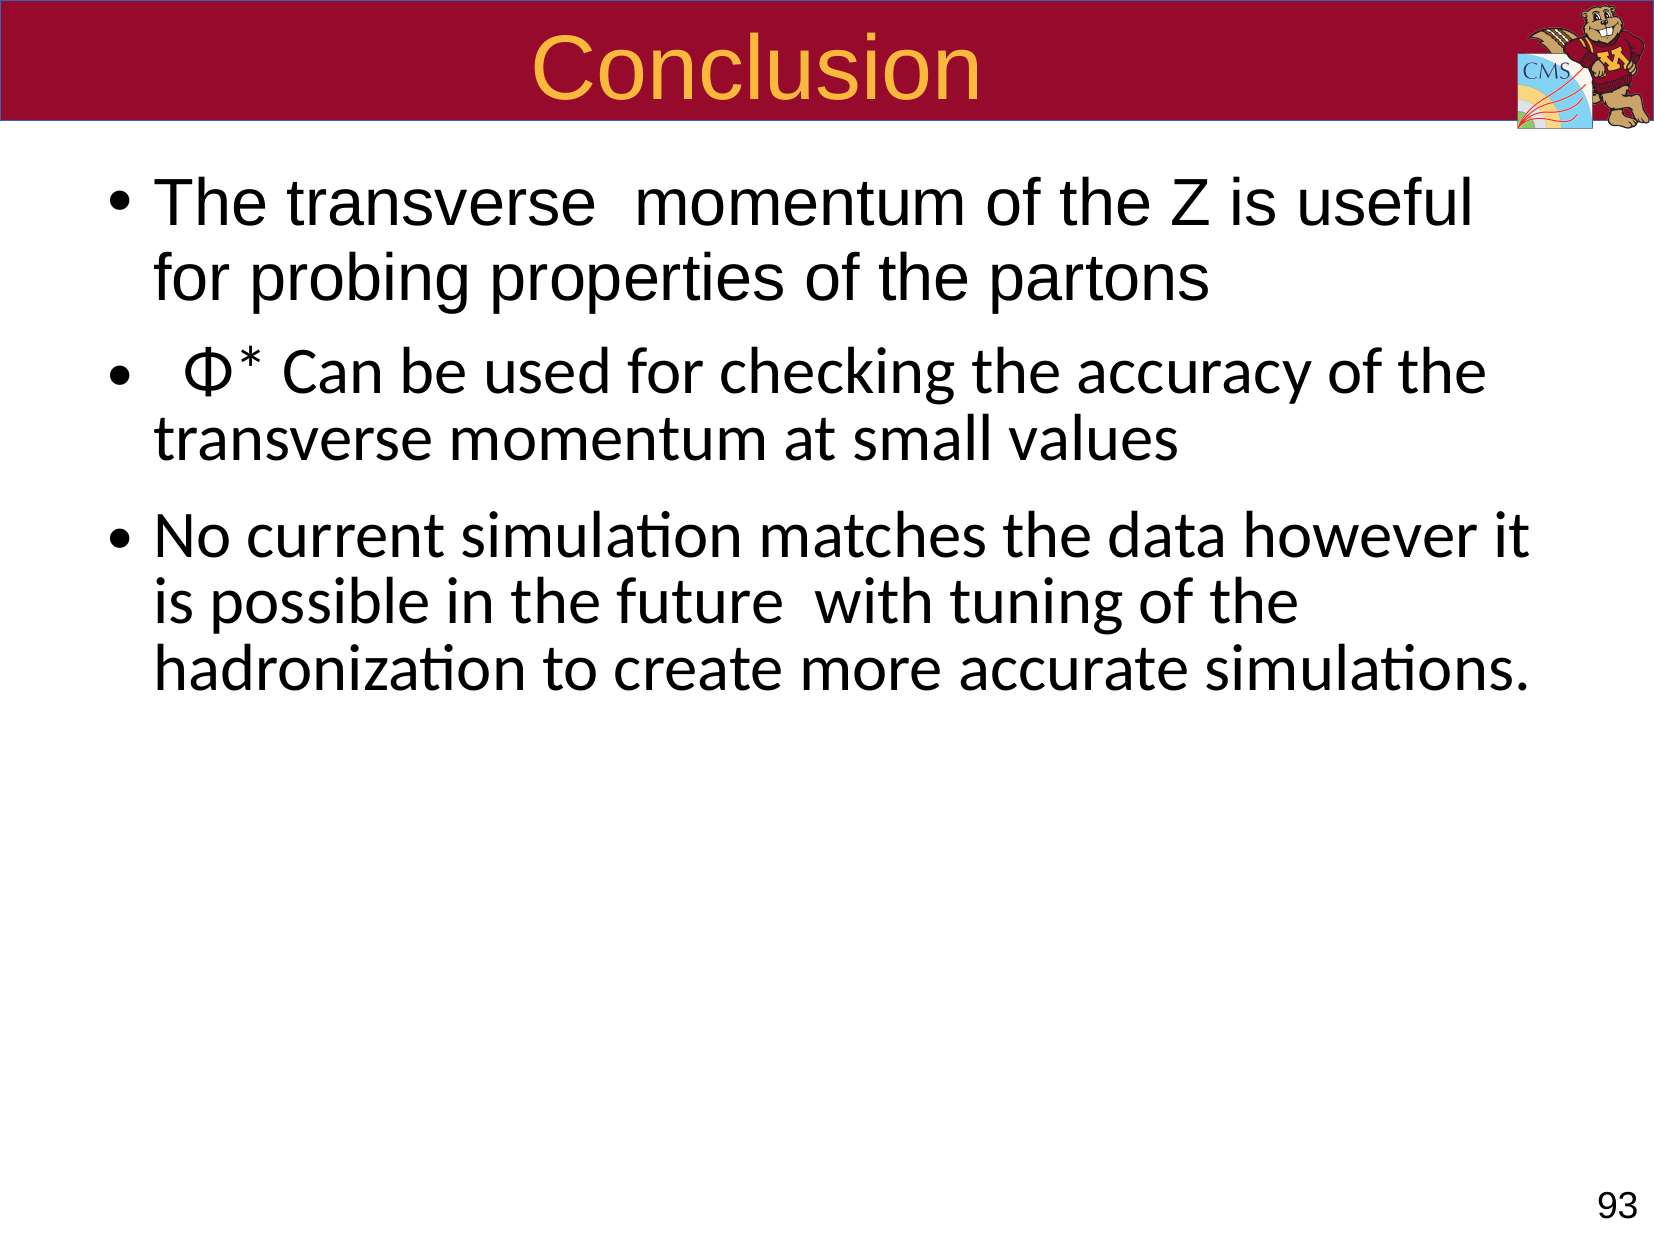

# Conclusion
The transverse momentum of the Z is useful for probing properties of the partons
 Φ* Can be used for checking the accuracy of the transverse momentum at small values
No current simulation matches the data however it is possible in the future with tuning of the hadronization to create more accurate simulations.
93